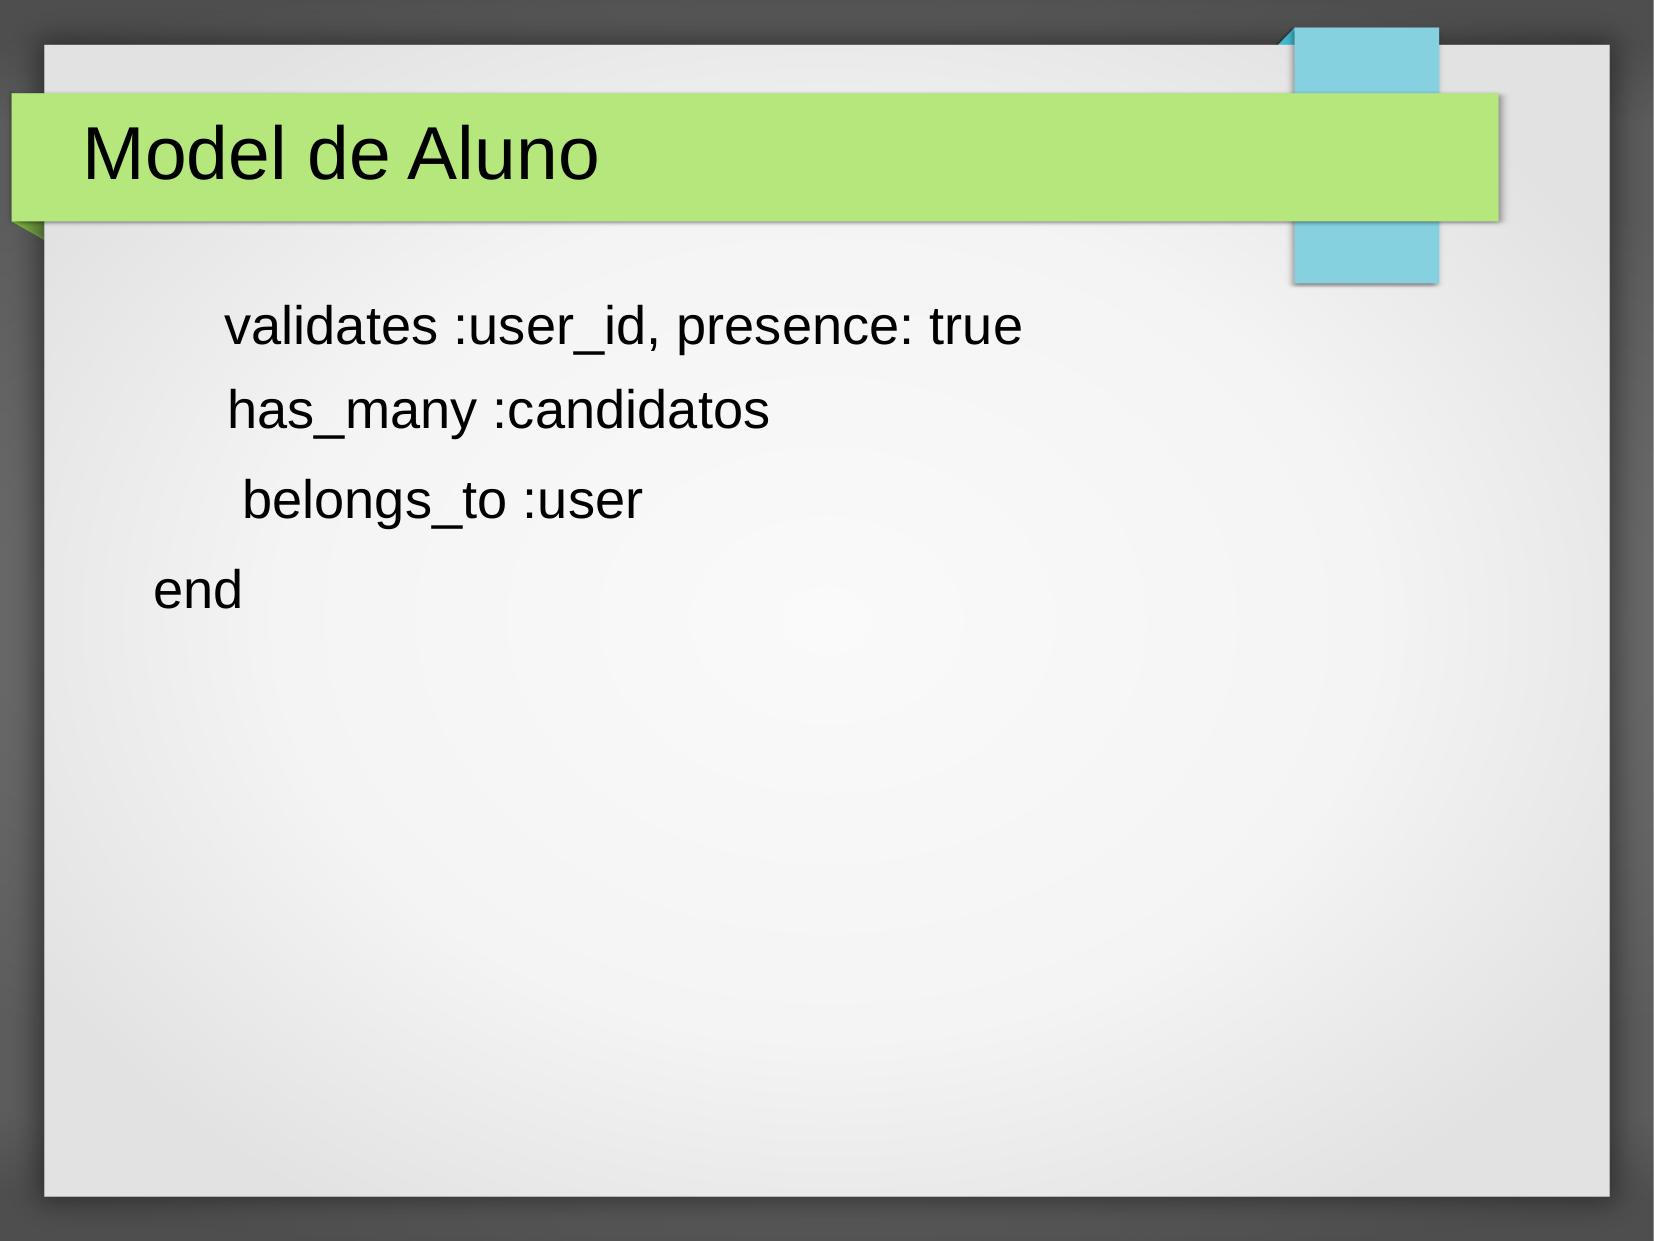

# Model de Aluno
validates :user_id, presence: true
 	has_many :candidatos
 	 belongs_to :user
end